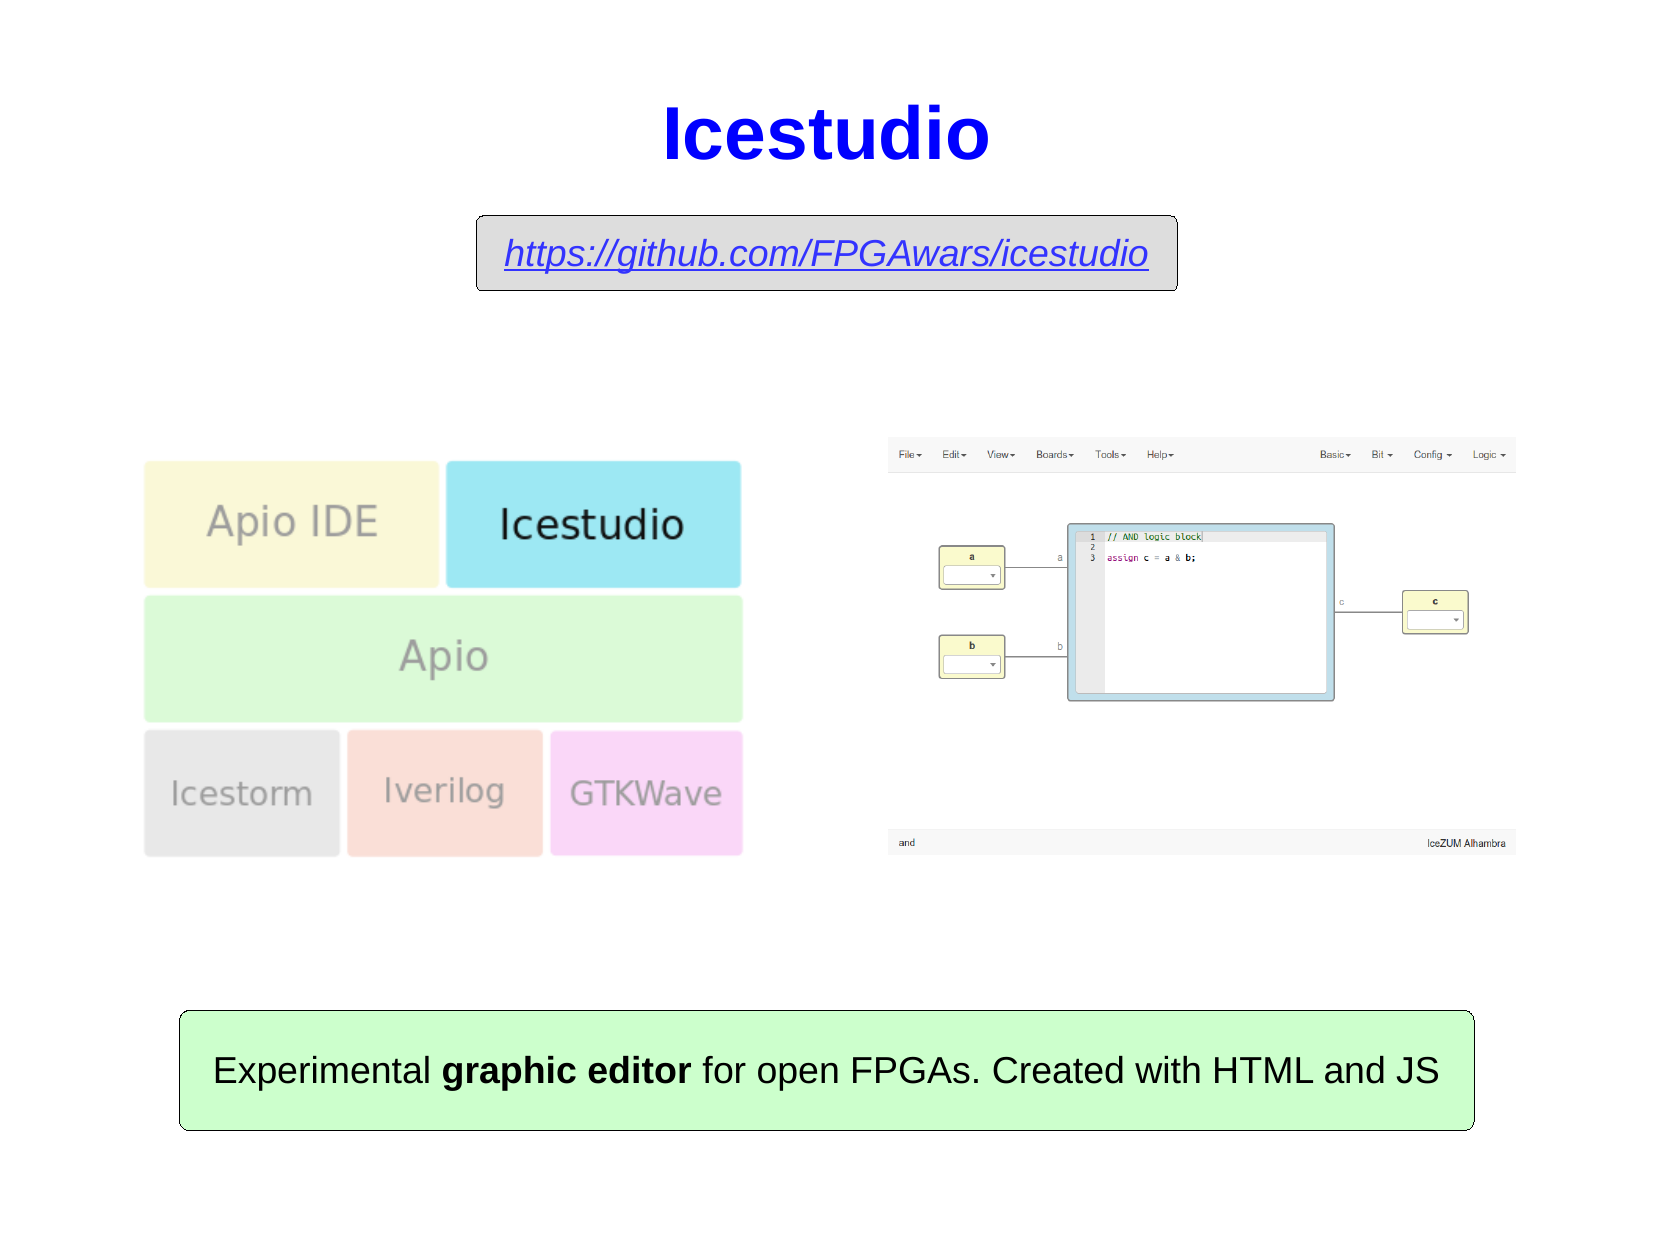

# Icestudio
https://github.com/FPGAwars/icestudio
Experimental graphic editor for open FPGAs. Created with HTML and JS